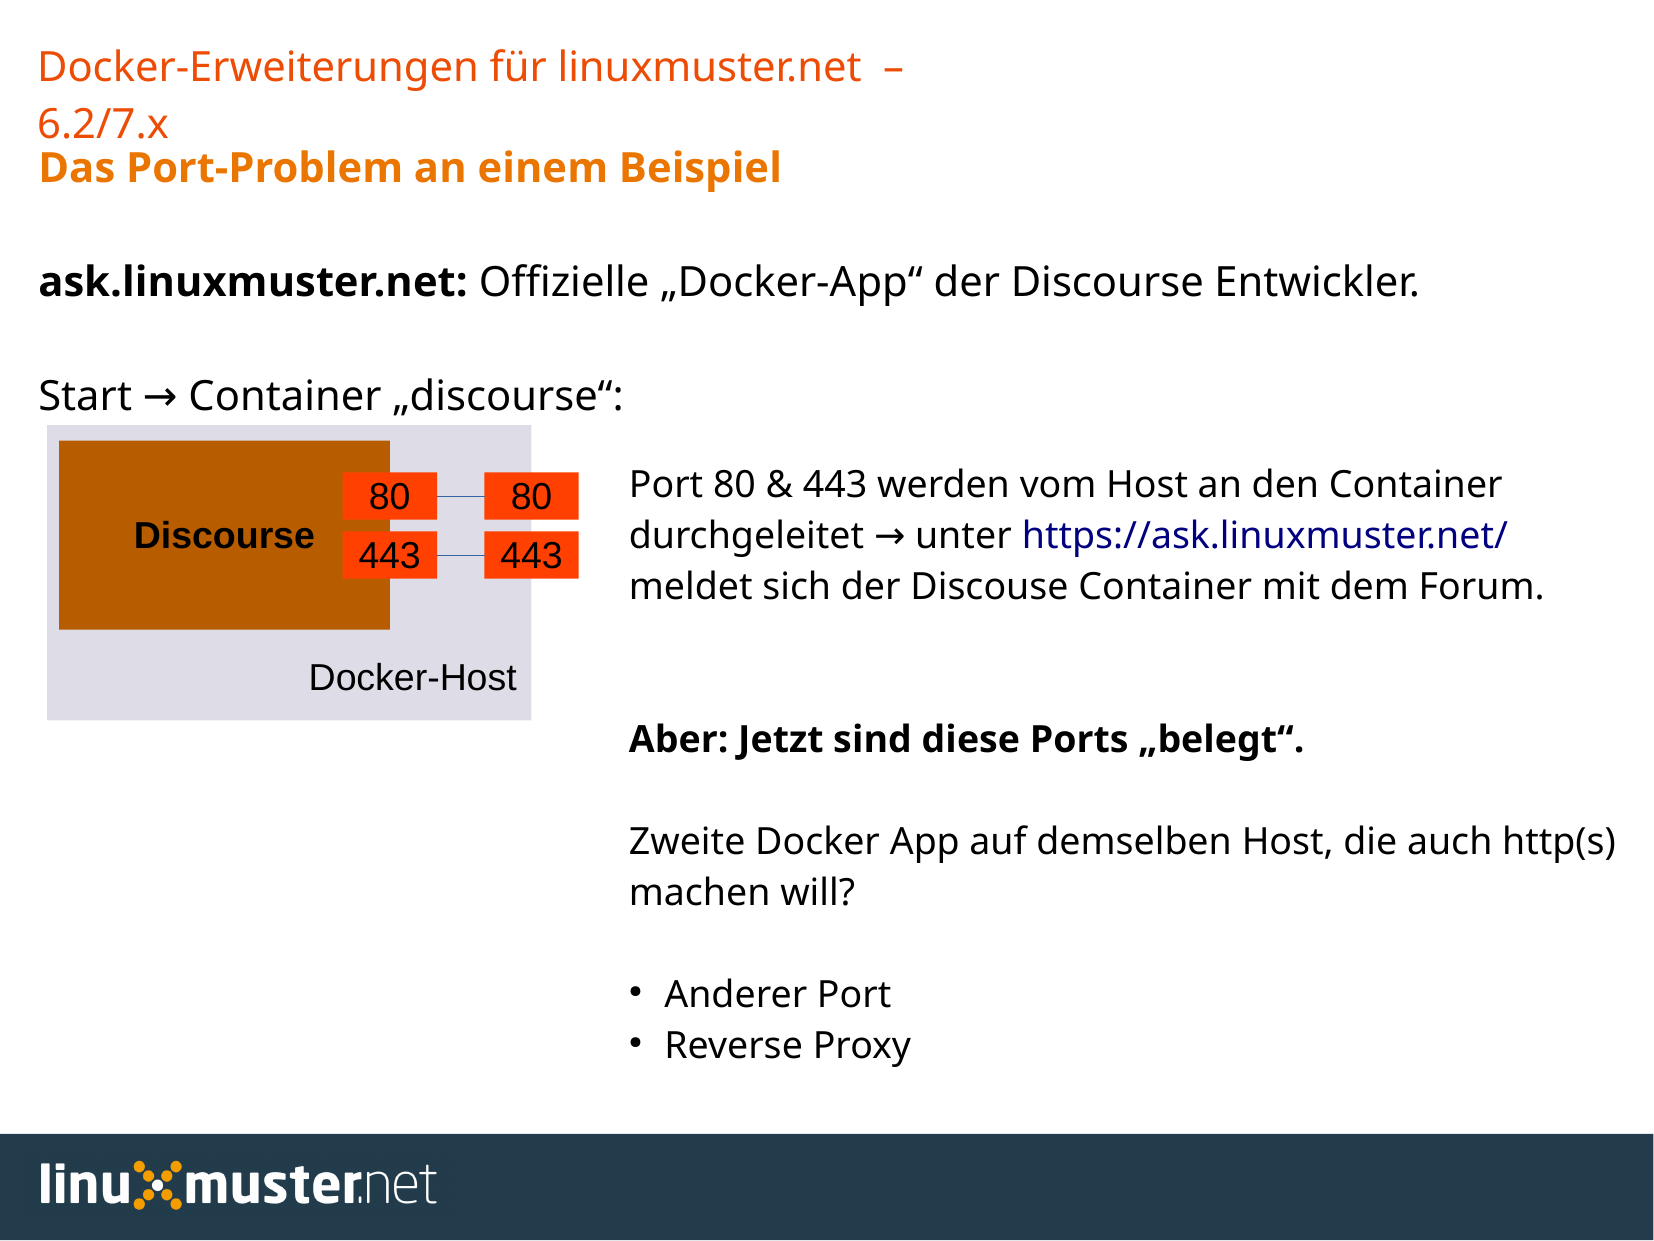

Docker-Erweiterungen für linuxmuster.net – 6.2/7.x
Das Port-Problem an einem Beispiel
ask.linuxmuster.net: Offizielle „Docker-App“ der Discourse Entwickler.
Start → Container „discourse“:
Docker-Host
Discourse
Port 80 & 443 werden vom Host an den Container
durchgeleitet → unter https://ask.linuxmuster.net/
meldet sich der Discouse Container mit dem Forum.
Aber: Jetzt sind diese Ports „belegt“.
Zweite Docker App auf demselben Host, die auch http(s)
machen will?
Anderer Port
Reverse Proxy
80
80
443
443